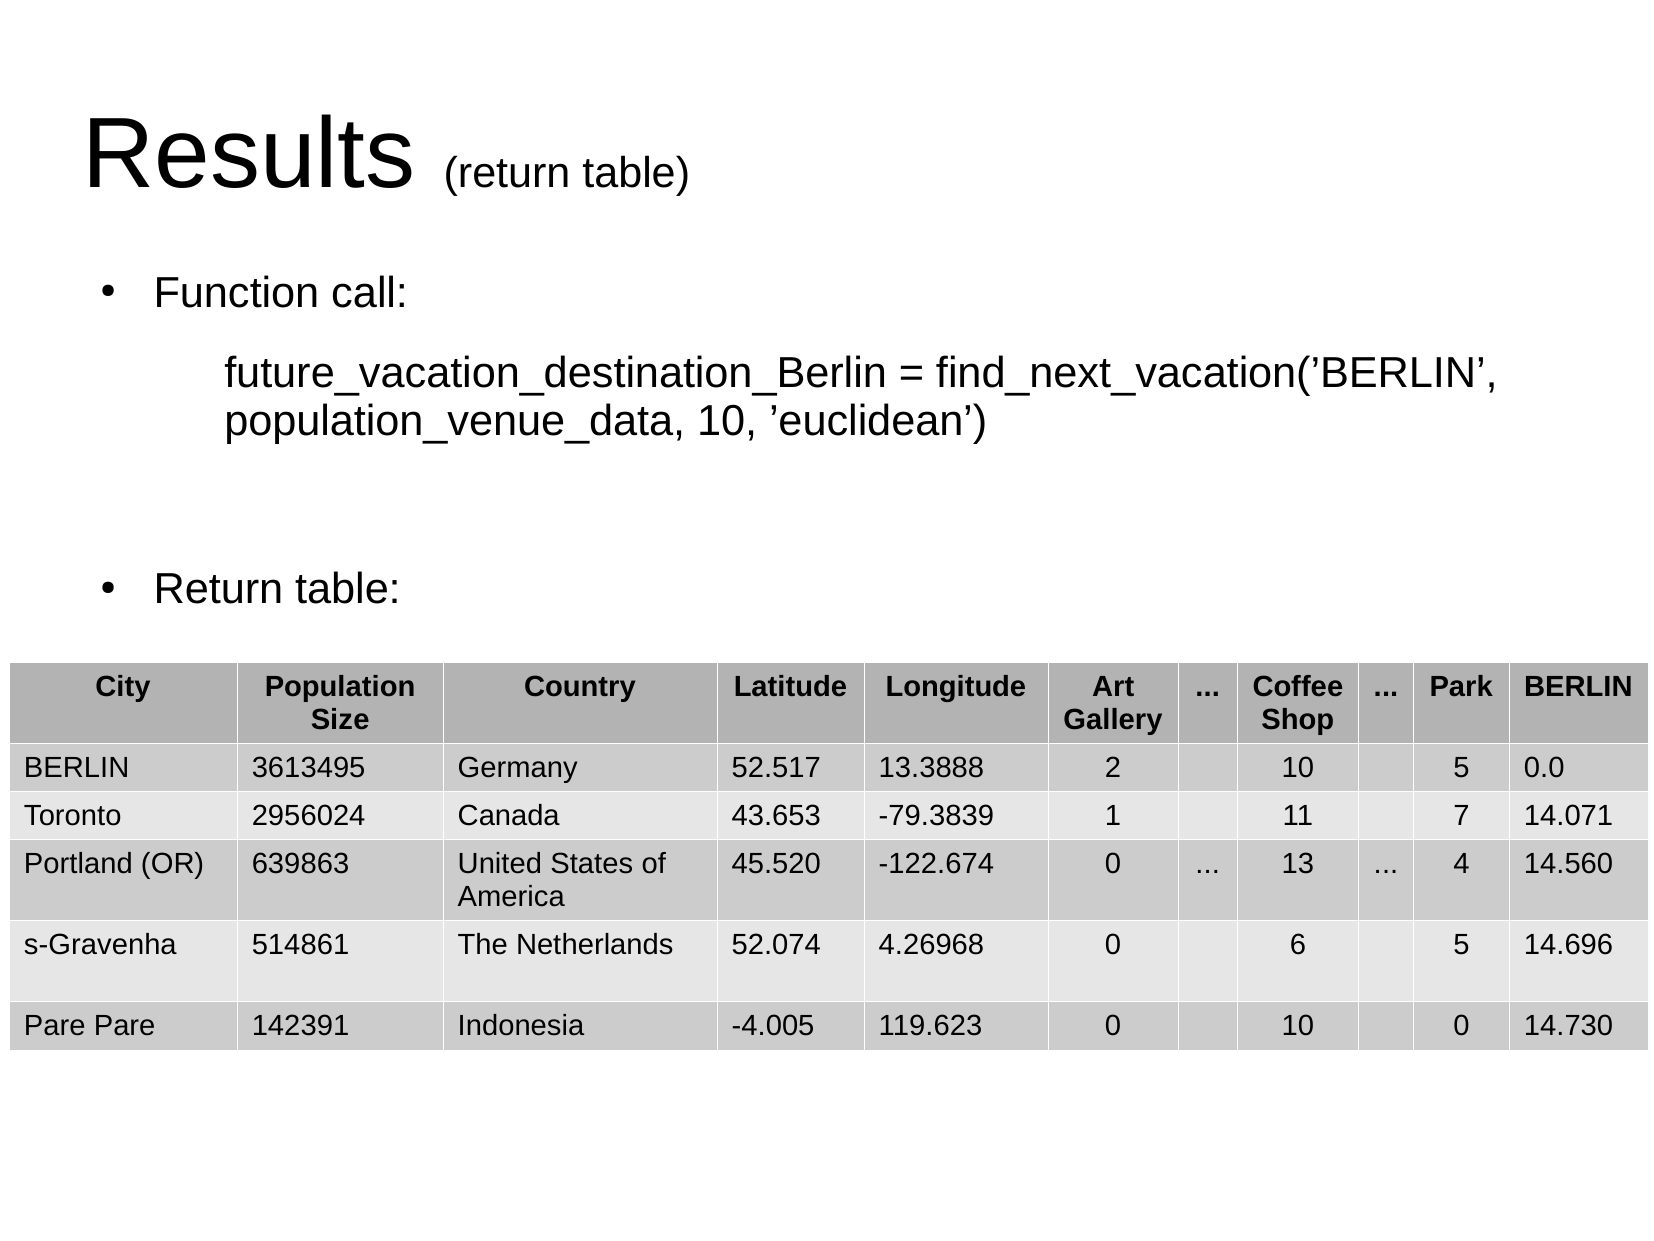

# Results (return table)
Function call:
future_vacation_destination_Berlin = find_next_vacation(’BERLIN’, population_venue_data, 10, ’euclidean’)
Return table:
| City | Population Size | Country | Latitude | Longitude | Art Gallery | ... | Coffee Shop | ... | Park | BERLIN |
| --- | --- | --- | --- | --- | --- | --- | --- | --- | --- | --- |
| BERLIN | 3613495 | Germany | 52.517 | 13.3888 | 2 | | 10 | | 5 | 0.0 |
| Toronto | 2956024 | Canada | 43.653 | -79.3839 | 1 | | 11 | | 7 | 14.071 |
| Portland (OR) | 639863 | United States of America | 45.520 | -122.674 | 0 | ... | 13 | ... | 4 | 14.560 |
| s-Gravenha | 514861 | The Netherlands | 52.074 | 4.26968 | 0 | | 6 | | 5 | 14.696 |
| Pare Pare | 142391 | Indonesia | -4.005 | 119.623 | 0 | | 10 | | 0 | 14.730 |